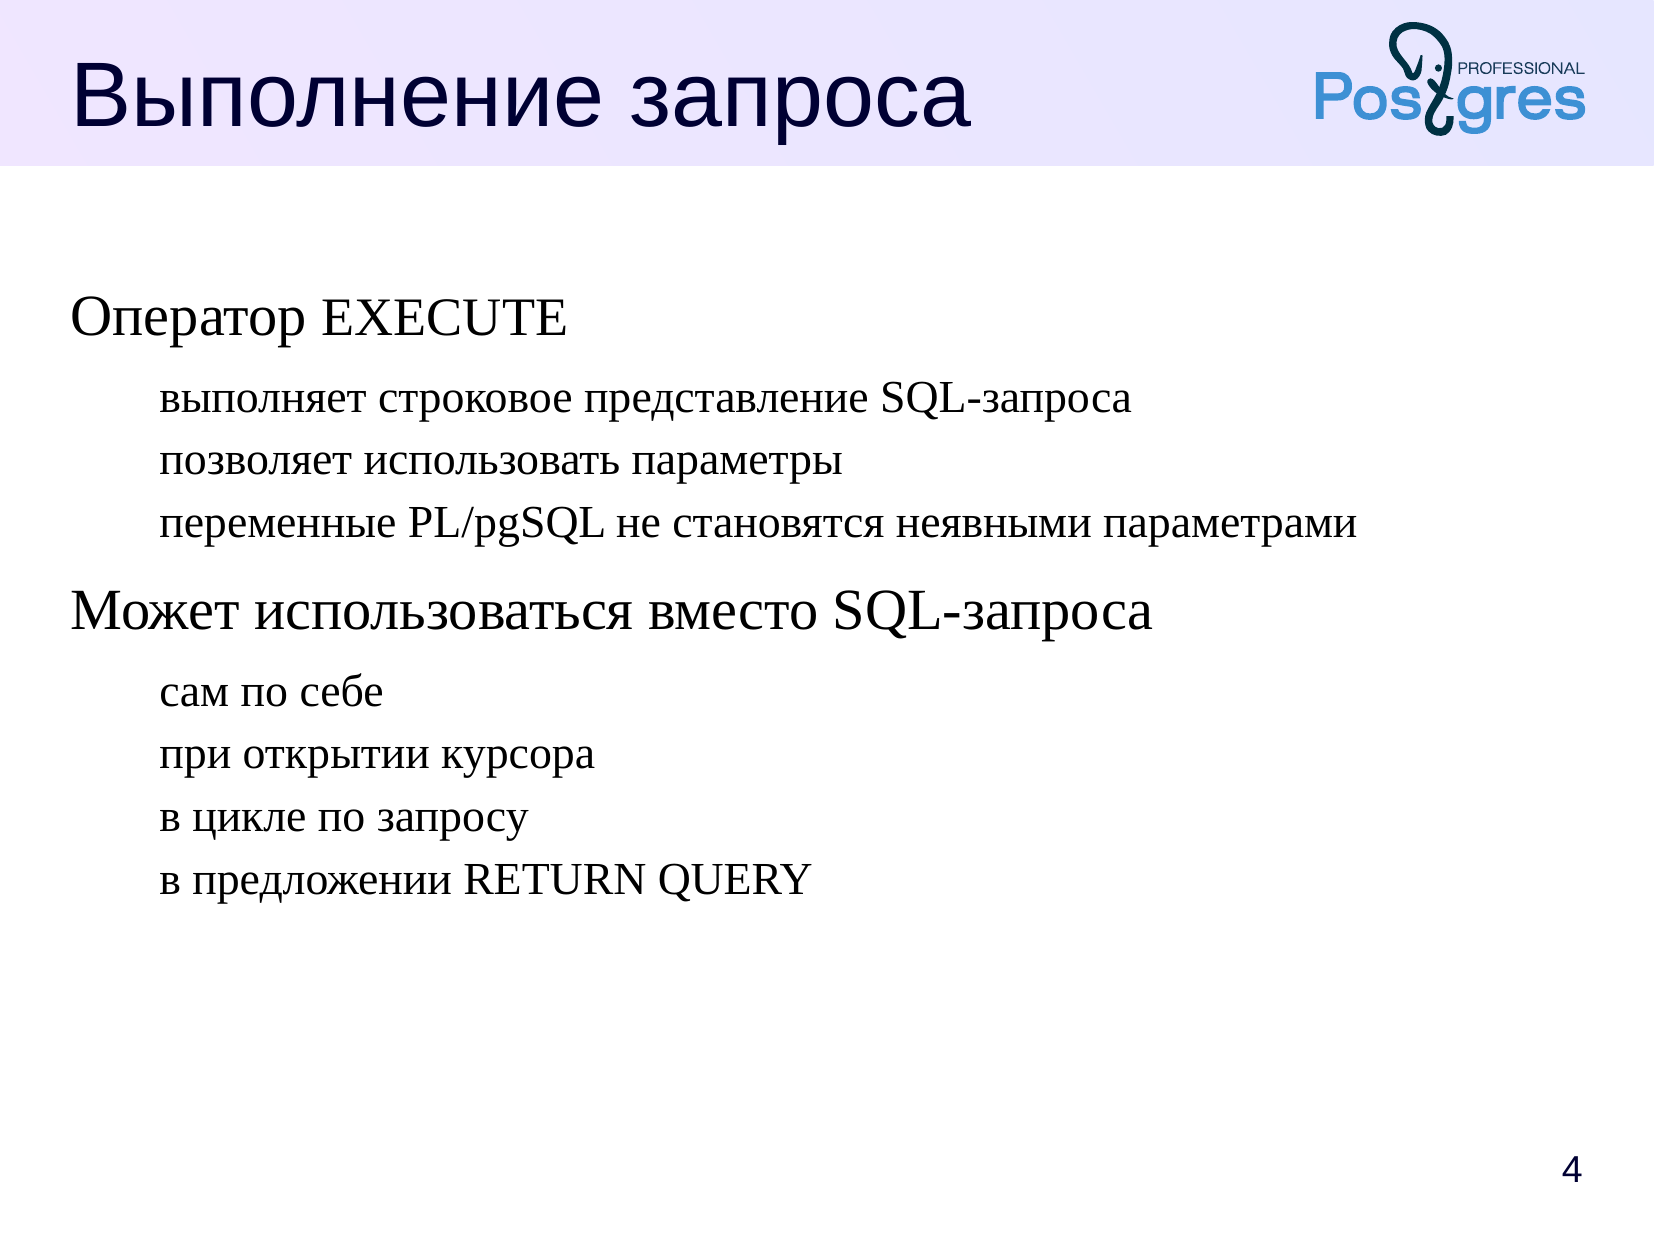

Выполнение запроса
# Оператор EXECUTE
выполняет строковое представление SQL-запроса
позволяет использовать параметры
переменные PL/pgSQL не становятся неявными параметрами
Может использоваться вместо SQL-запроса
сам по себе
при открытии курсора
в цикле по запросу
в предложении RETURN QUERY